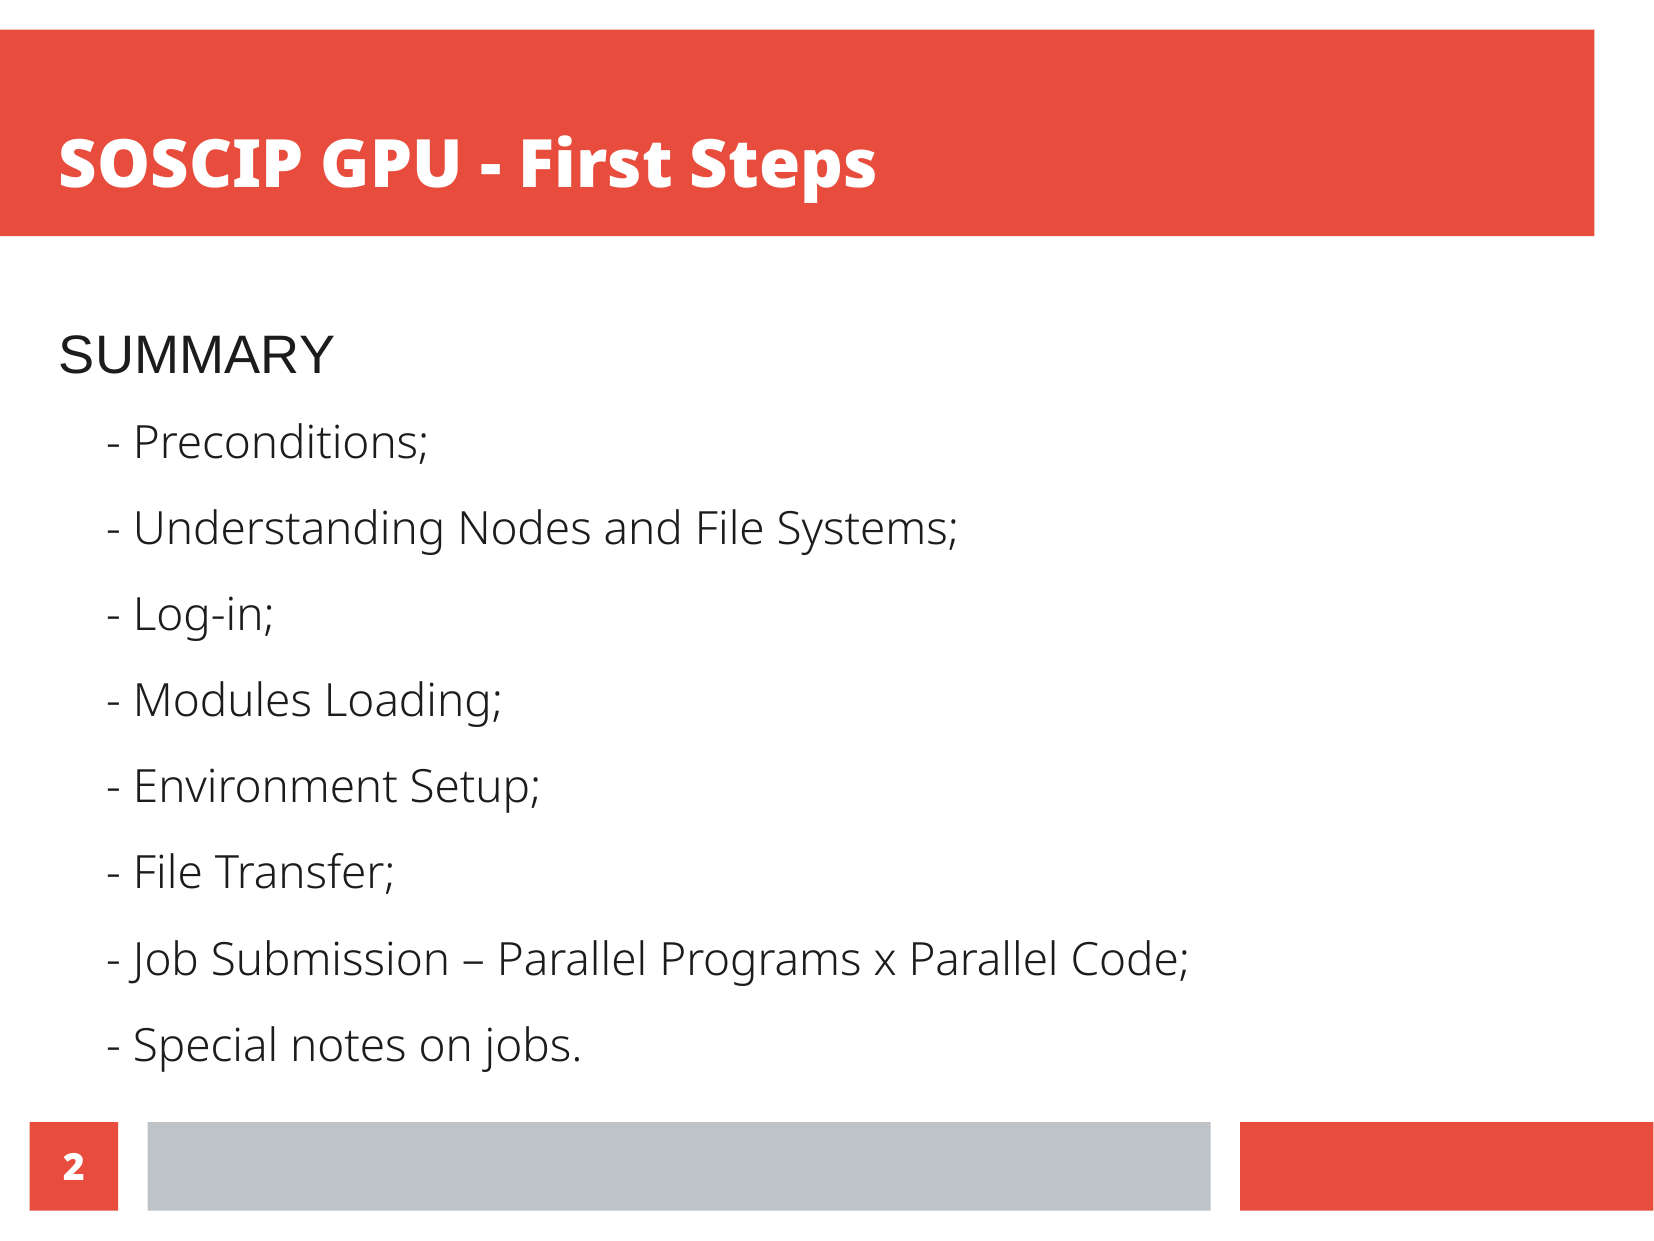

# SOSCIP GPU - First Steps
SUMMARY
- Preconditions;
- Understanding Nodes and File Systems;
- Log-in;
- Modules Loading;
- Environment Setup;
- File Transfer;
- Job Submission – Parallel Programs x Parallel Code;
- Special notes on jobs.
2